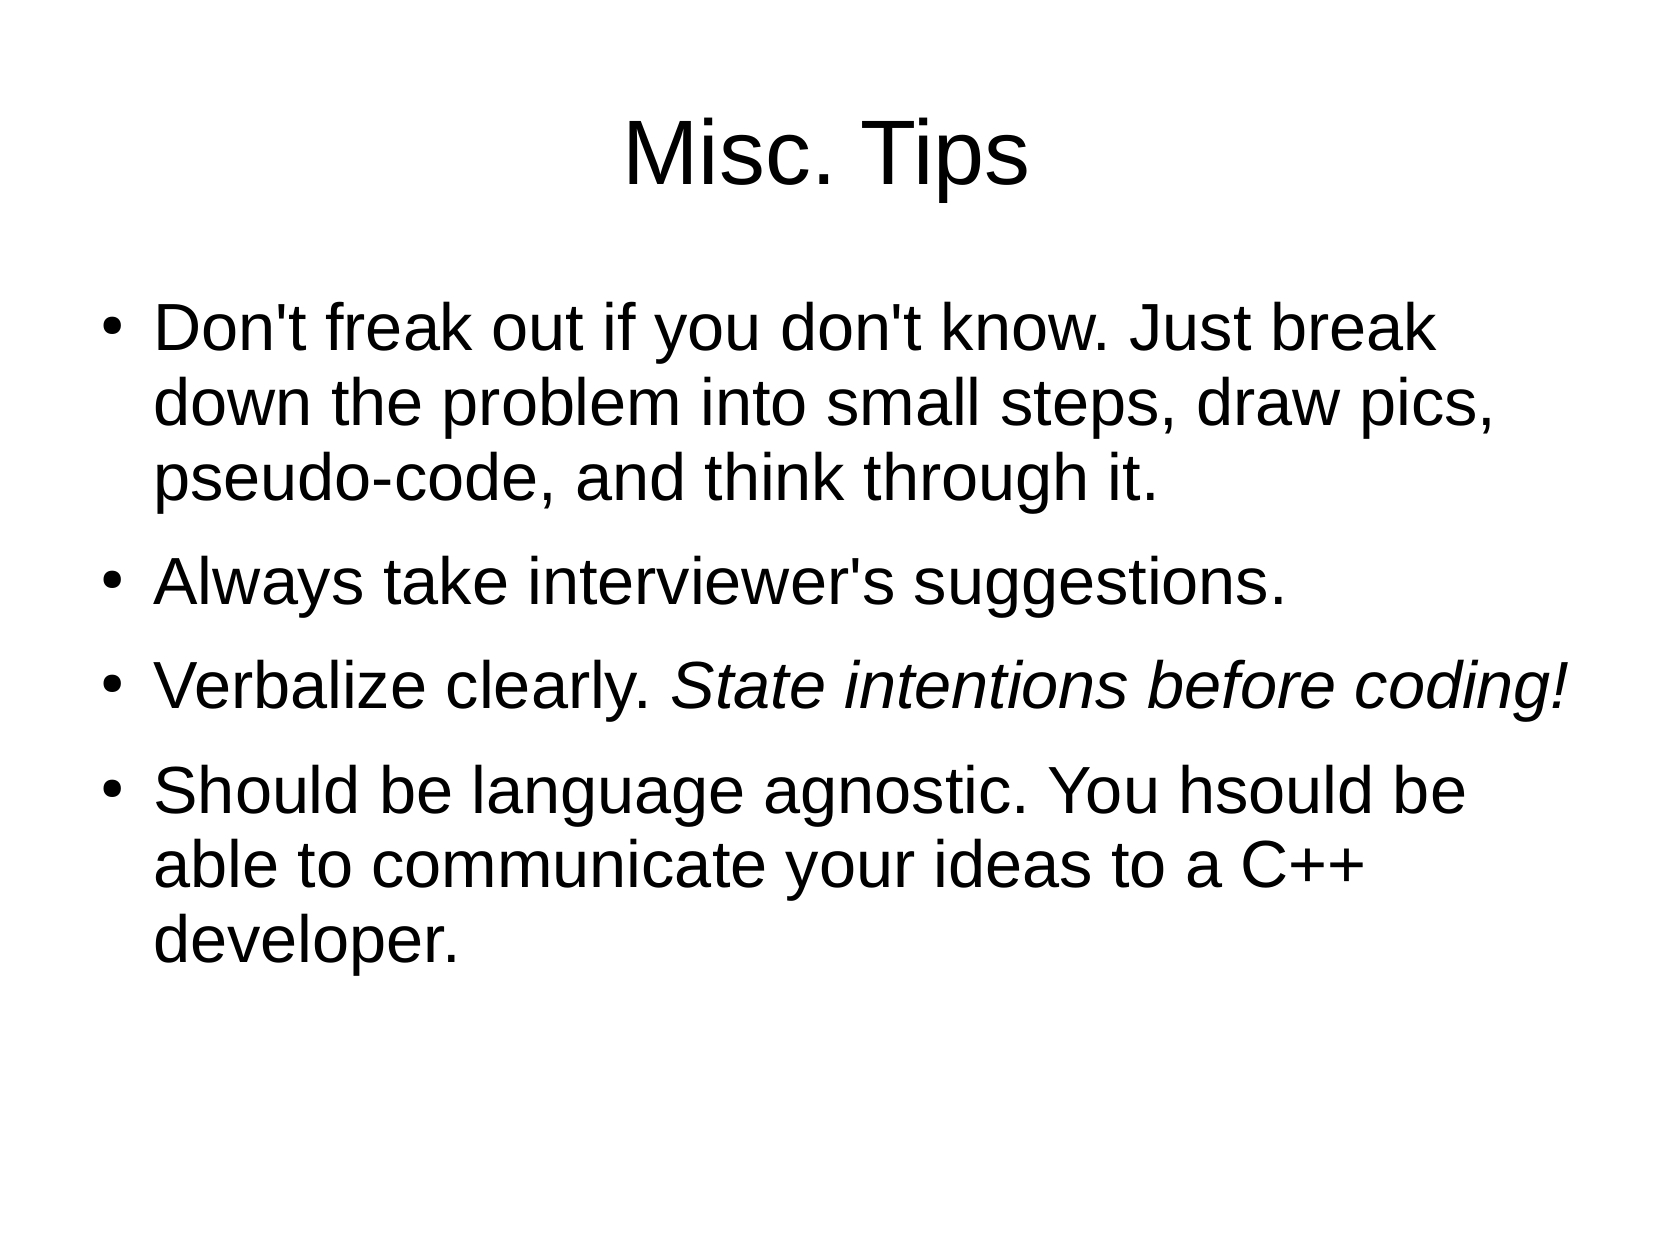

# Misc. Tips
Don't freak out if you don't know. Just break down the problem into small steps, draw pics, pseudo-code, and think through it.
Always take interviewer's suggestions.
Verbalize clearly. State intentions before coding!
Should be language agnostic. You hsould be able to communicate your ideas to a C++ developer.